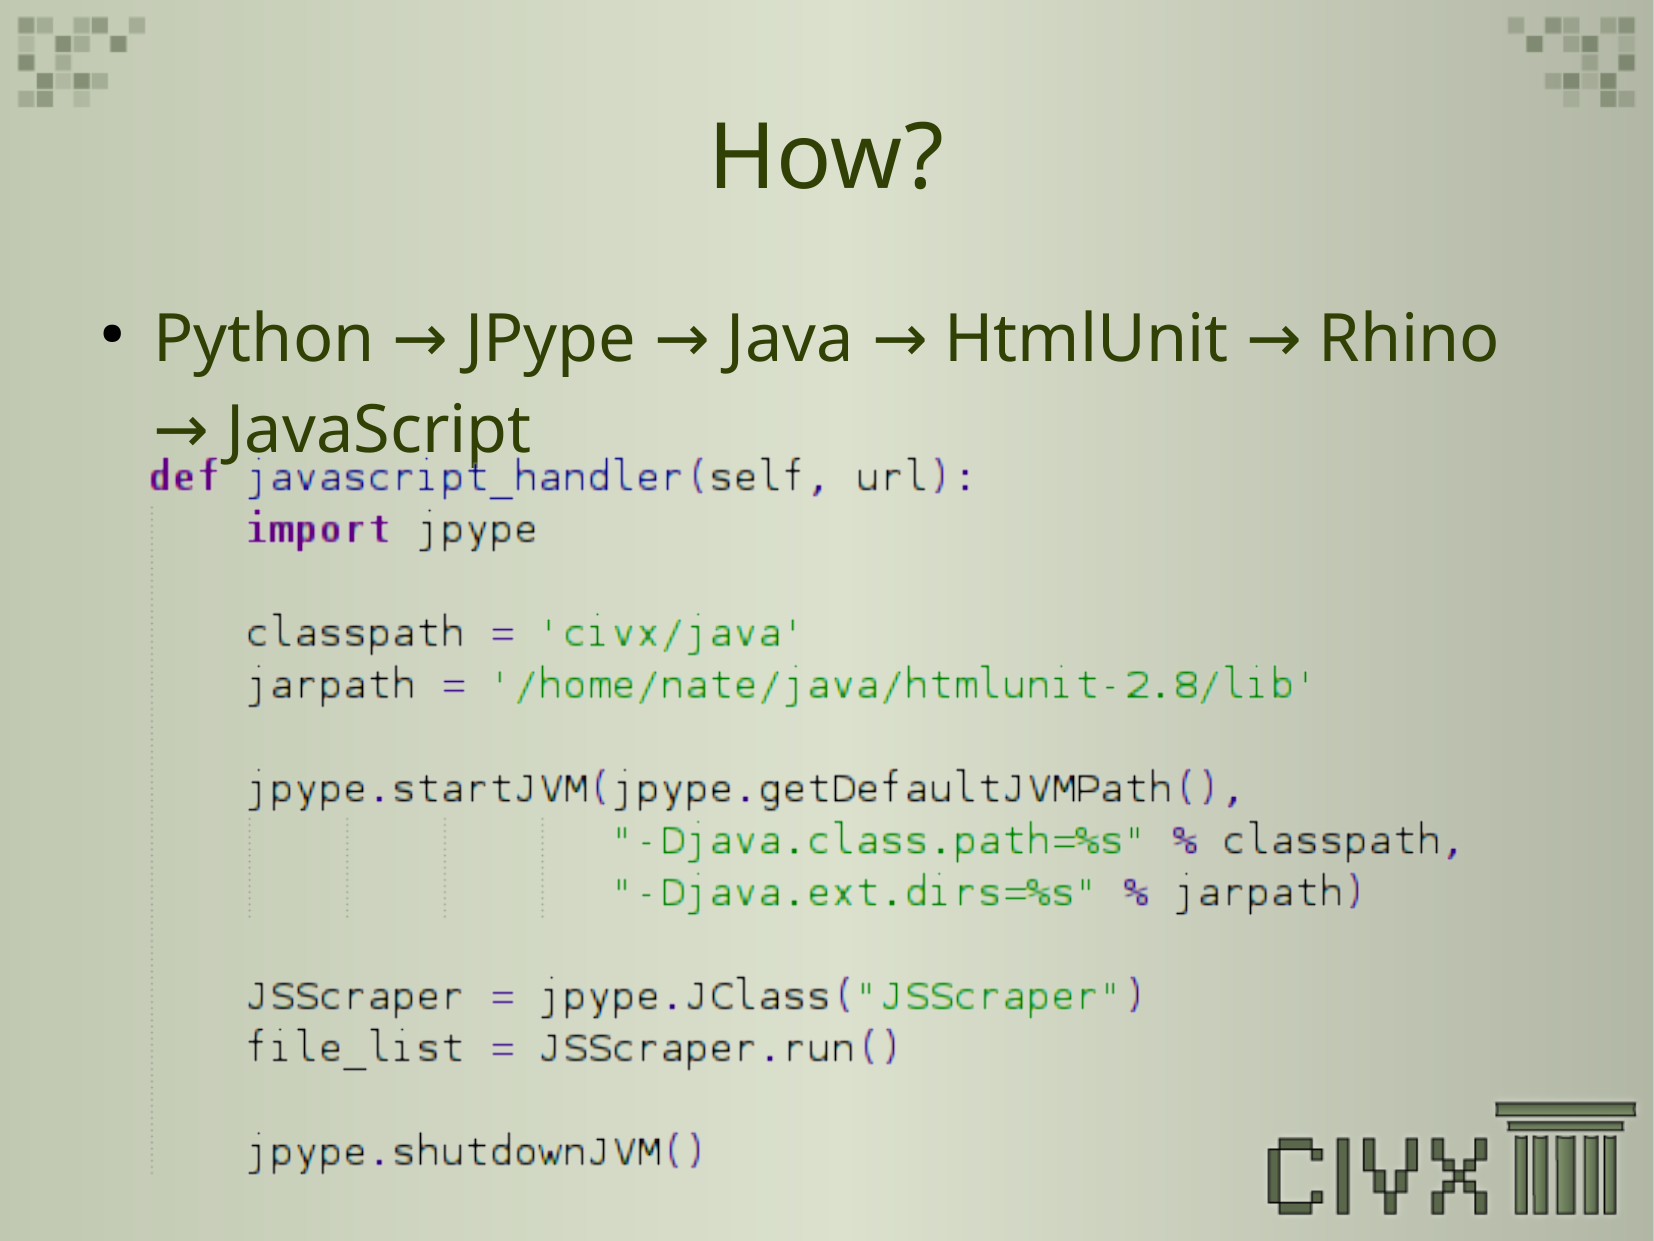

# How?
Python → JPype → Java → HtmlUnit → Rhino → JavaScript